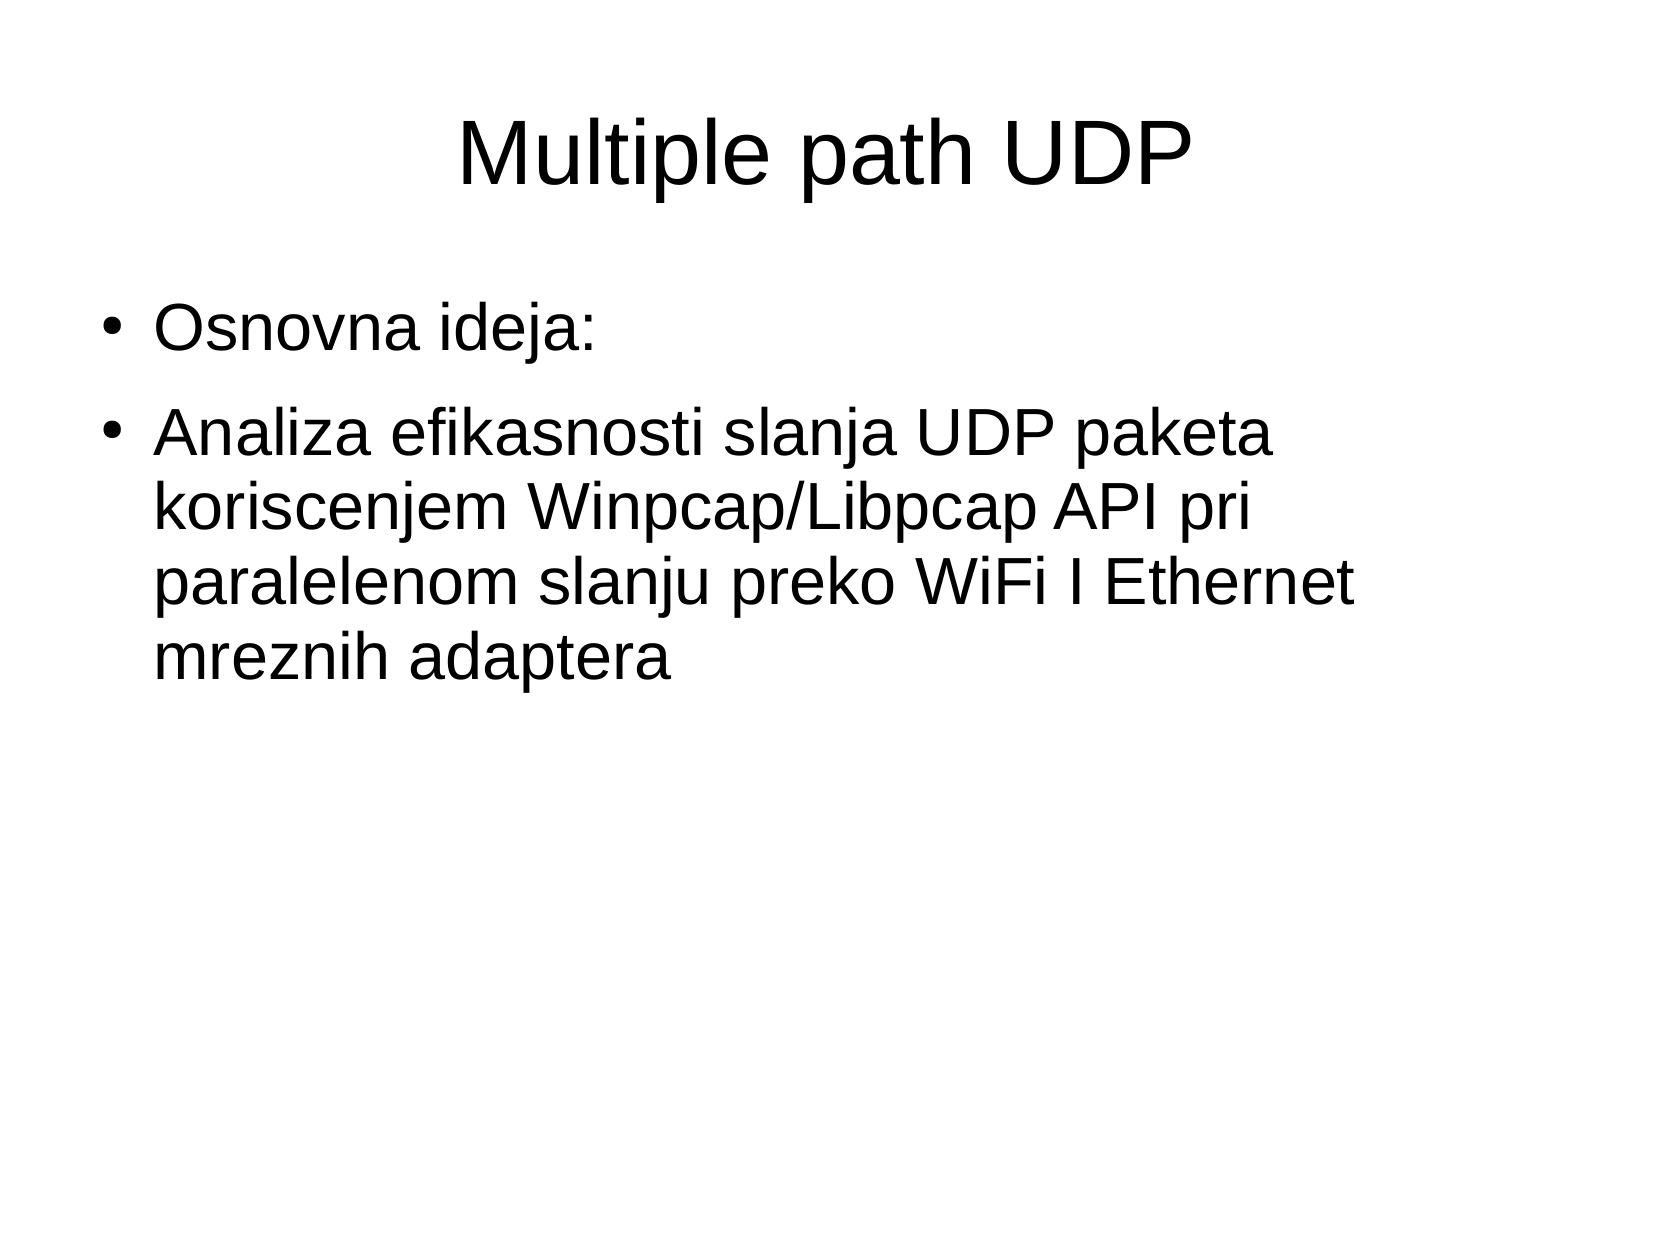

# Multiple path UDP
Osnovna ideja:
Analiza efikasnosti slanja UDP paketa koriscenjem Winpcap/Libpcap API pri paralelenom slanju preko WiFi I Ethernet mreznih adaptera